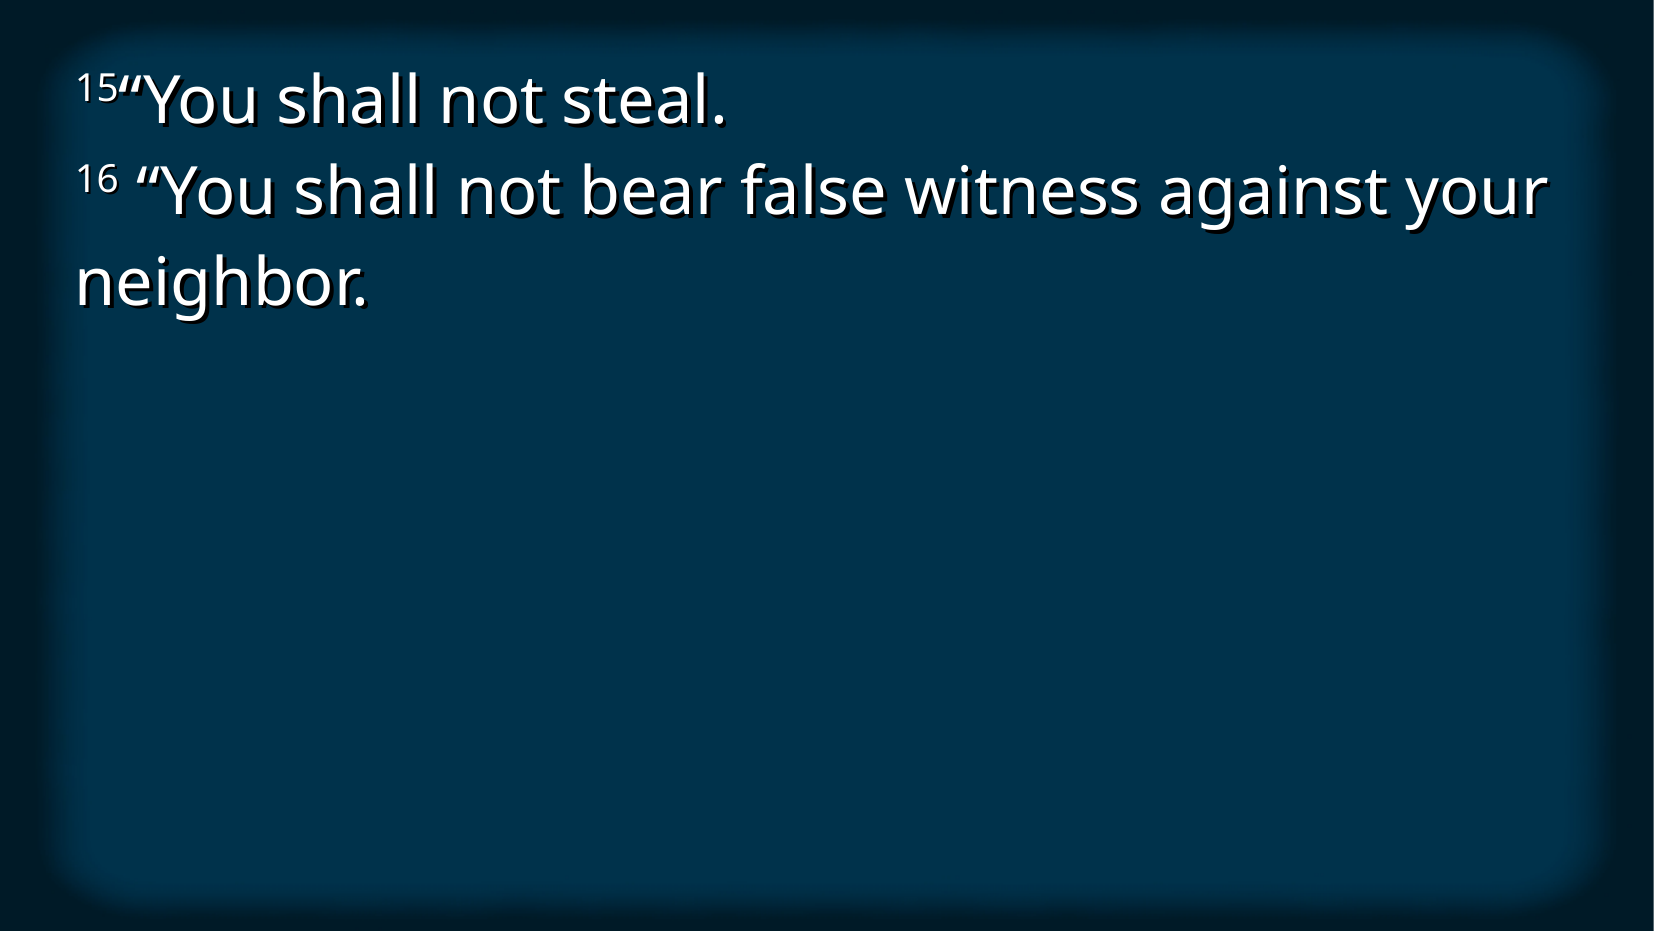

15“You shall not steal.
16 “You shall not bear false witness against your neighbor.